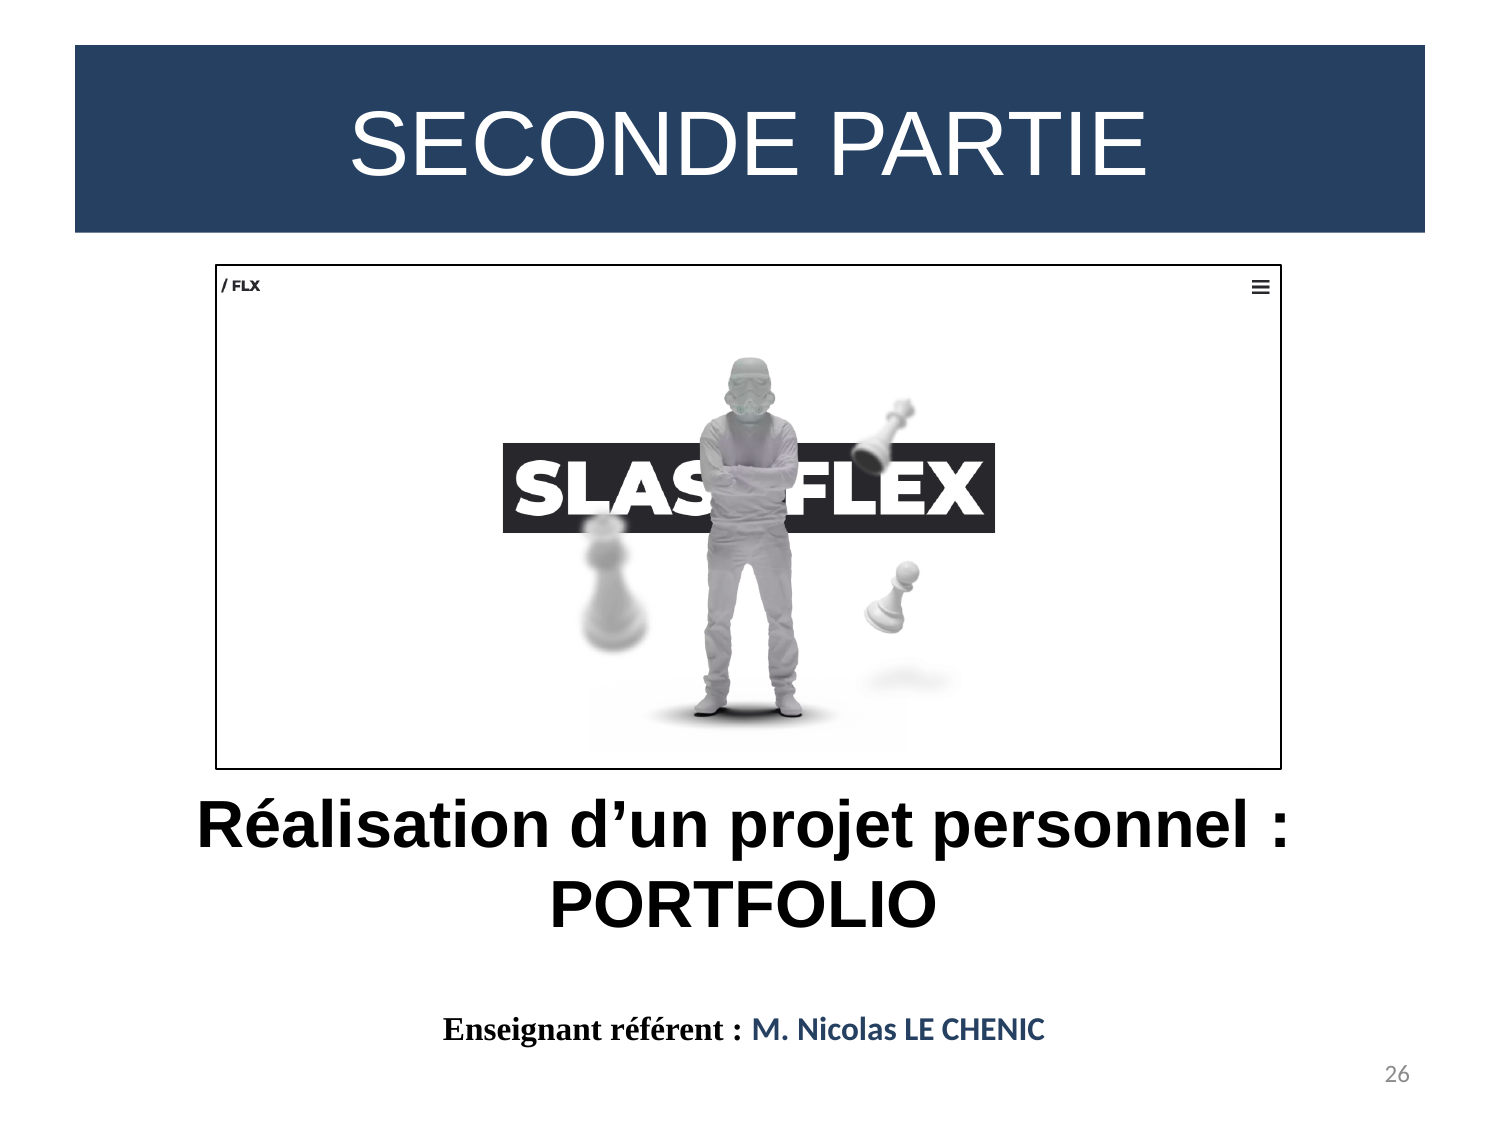

# SECONDE PARTIE
Réalisation d’un projet personnel : PORTFOLIO
Enseignant référent : M. Nicolas LE CHENIC
Soutenance Concepteur Développeur d'Application - David Saoud - 26/11/2020
26